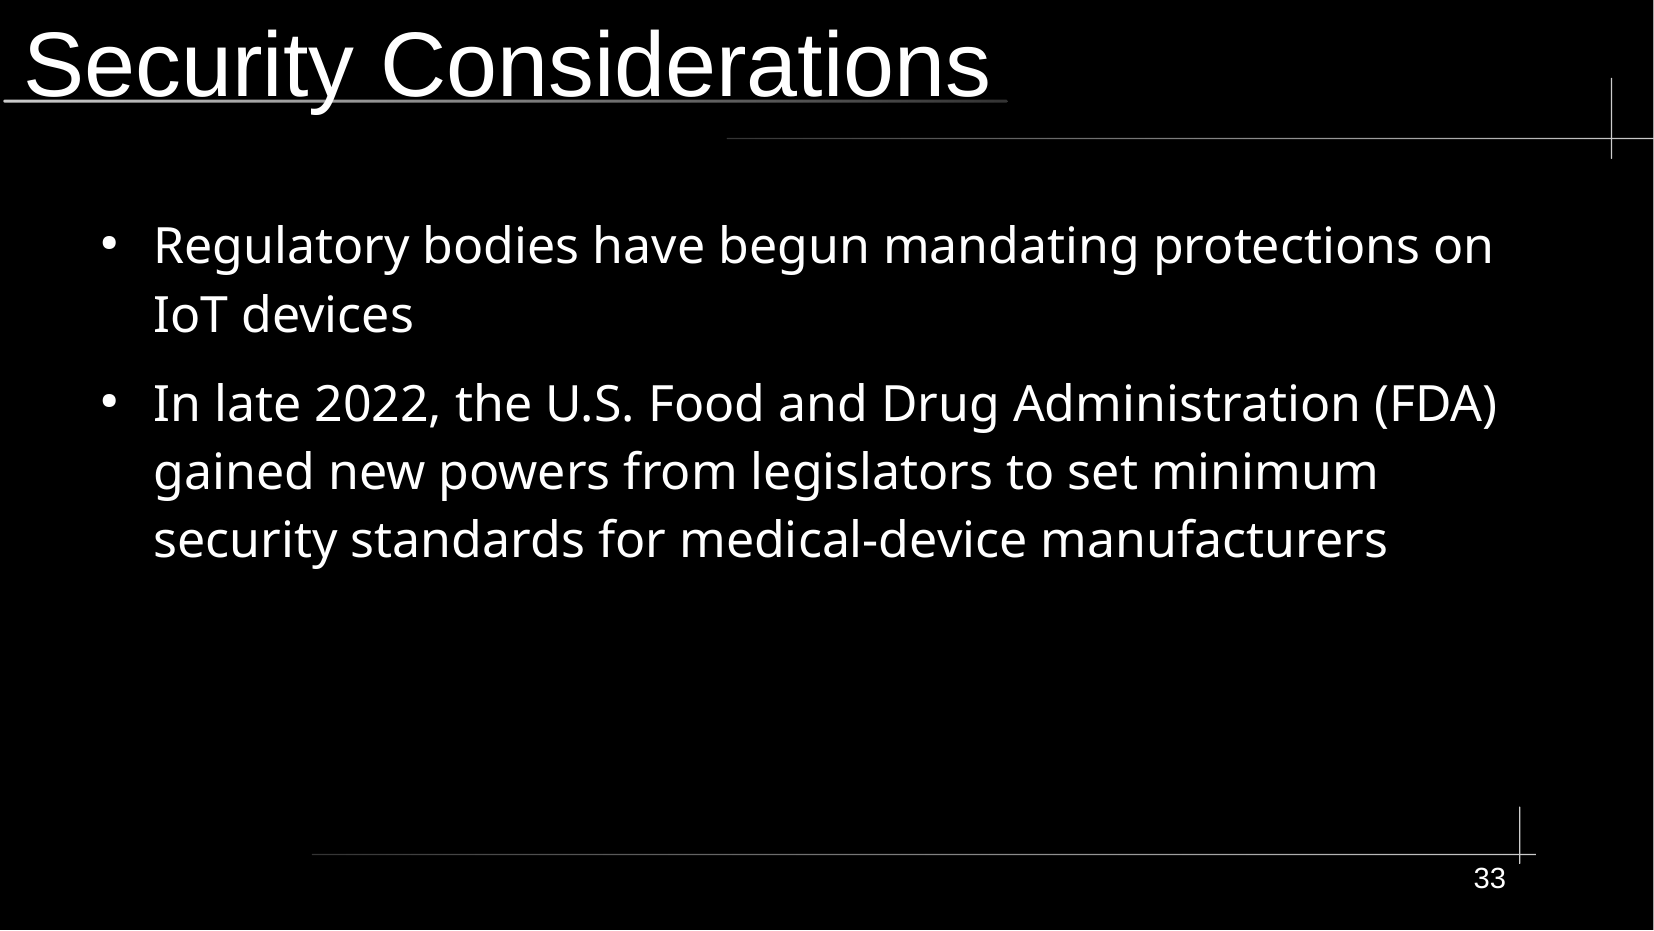

# Security Considerations
Regulatory bodies have begun mandating protections on IoT devices
In late 2022, the U.S. Food and Drug Administration (FDA) gained new powers from legislators to set minimum security standards for medical-device manufacturers
33